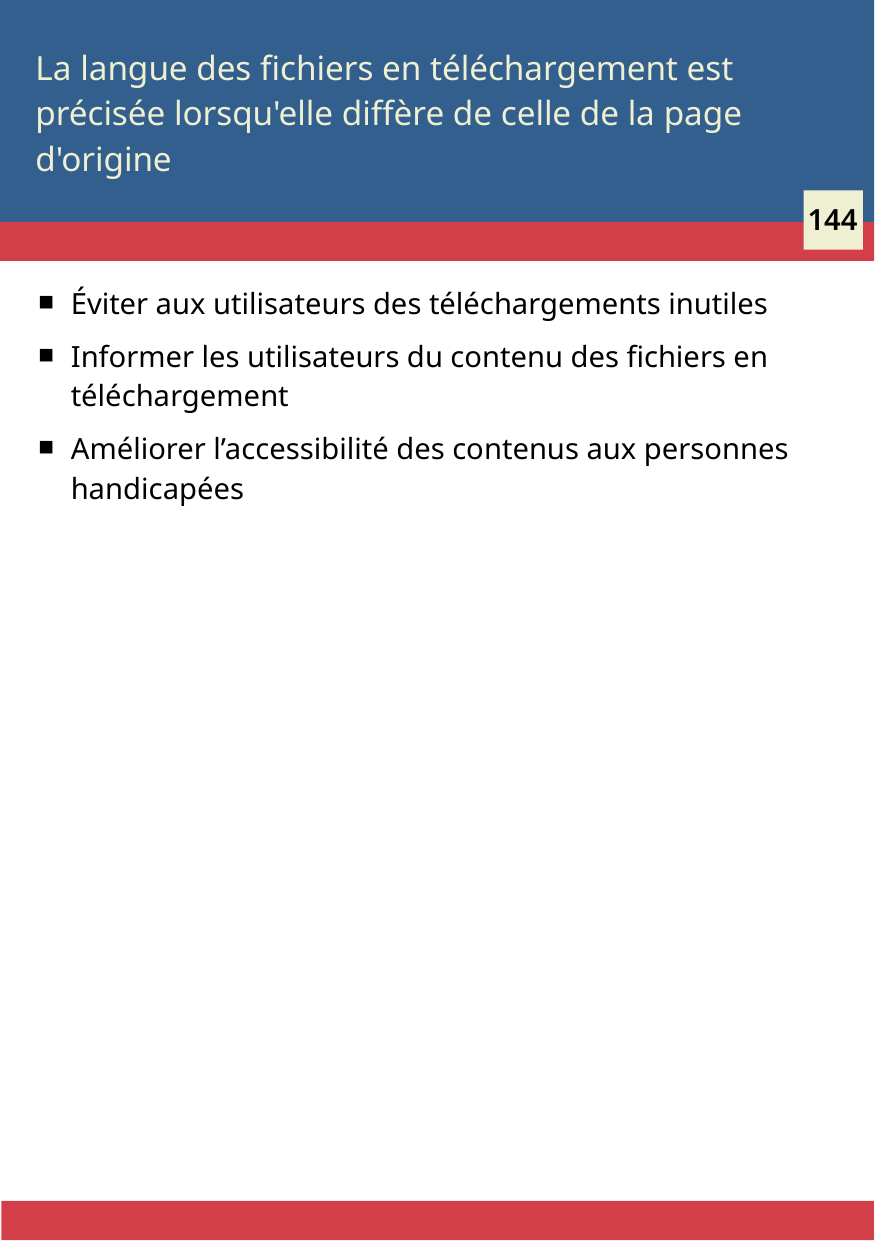

# La langue des fichiers en téléchargement est précisée lorsqu'elle diffère de celle de la page d'origine
144
Éviter aux utilisateurs des téléchargements inutiles
Informer les utilisateurs du contenu des fichiers en téléchargement
Améliorer l’accessibilité des contenus aux personnes handicapées